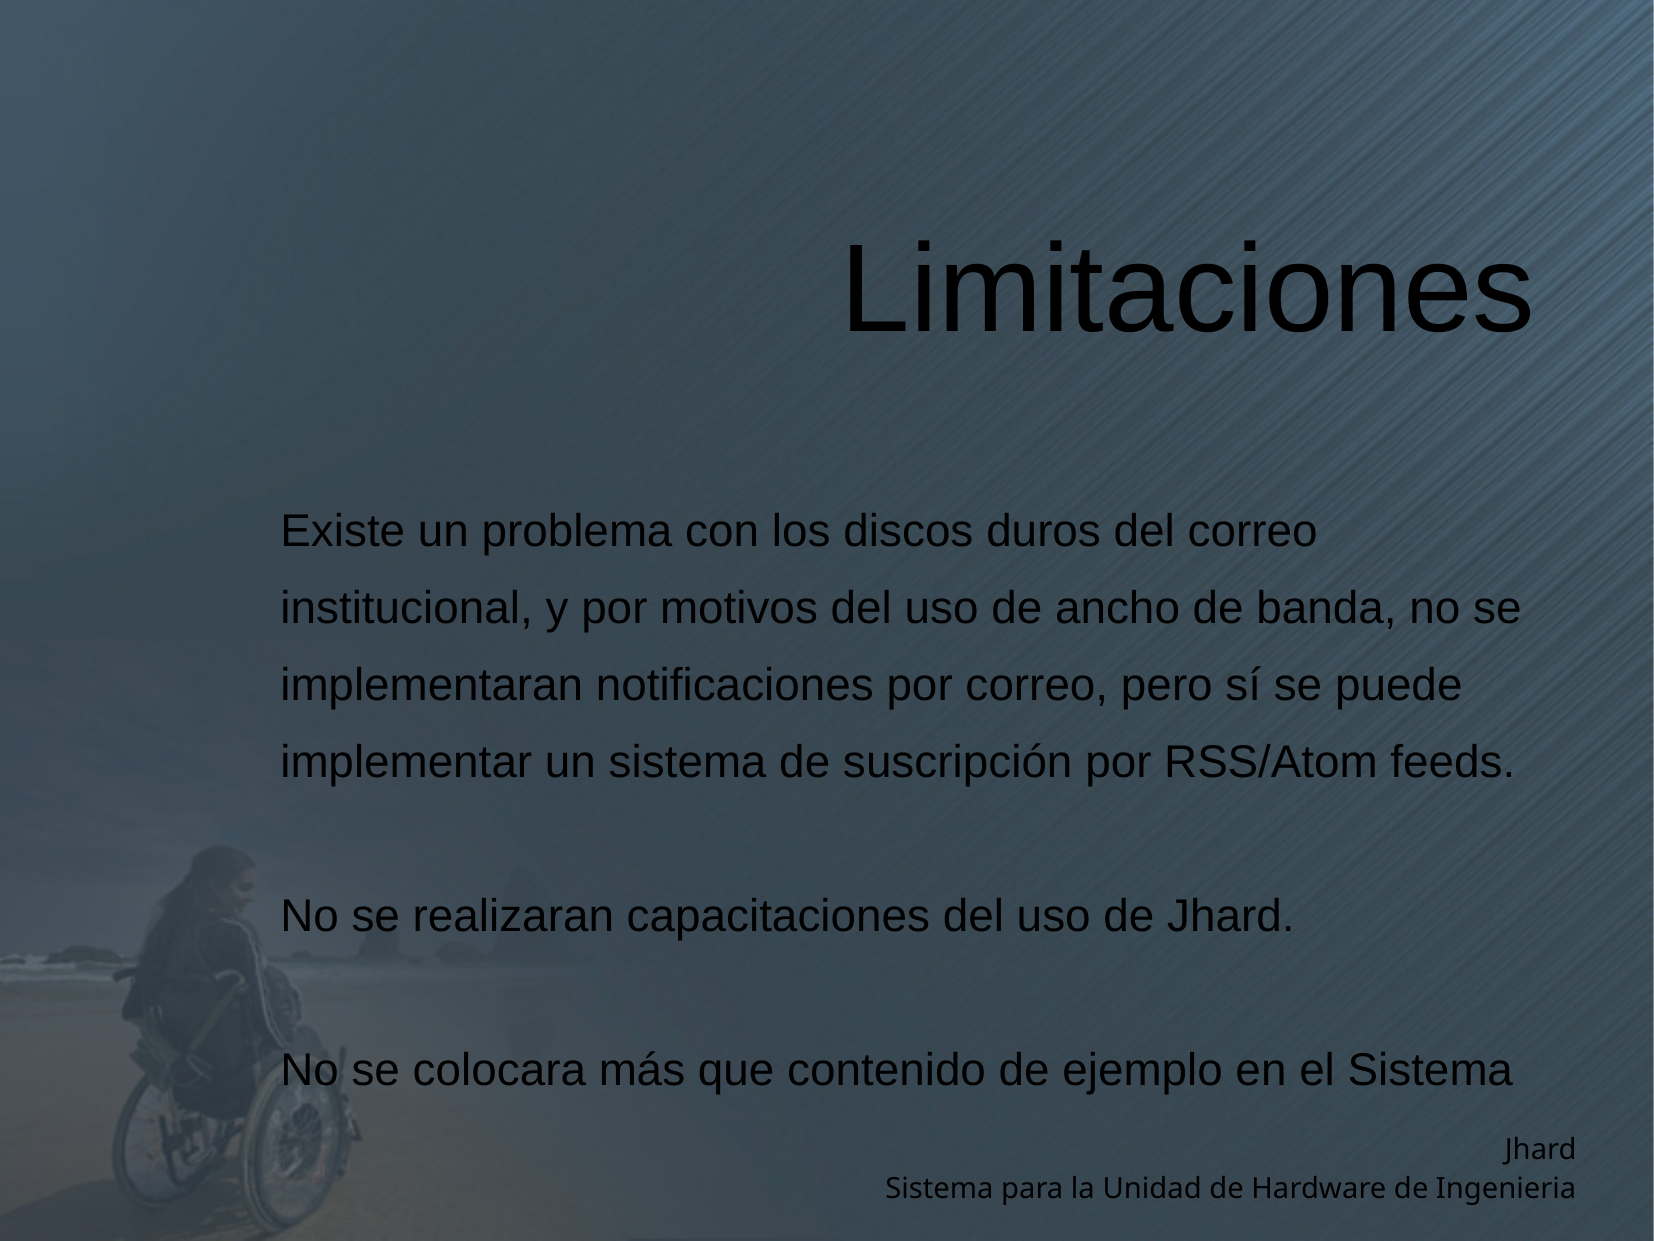

# Limitaciones
Existe un problema con los discos duros del correo institucional, y por motivos del uso de ancho de banda, no se implementaran notificaciones por correo, pero sí se puede implementar un sistema de suscripción por RSS/Atom feeds.
No se realizaran capacitaciones del uso de Jhard.
No se colocara más que contenido de ejemplo en el Sistema